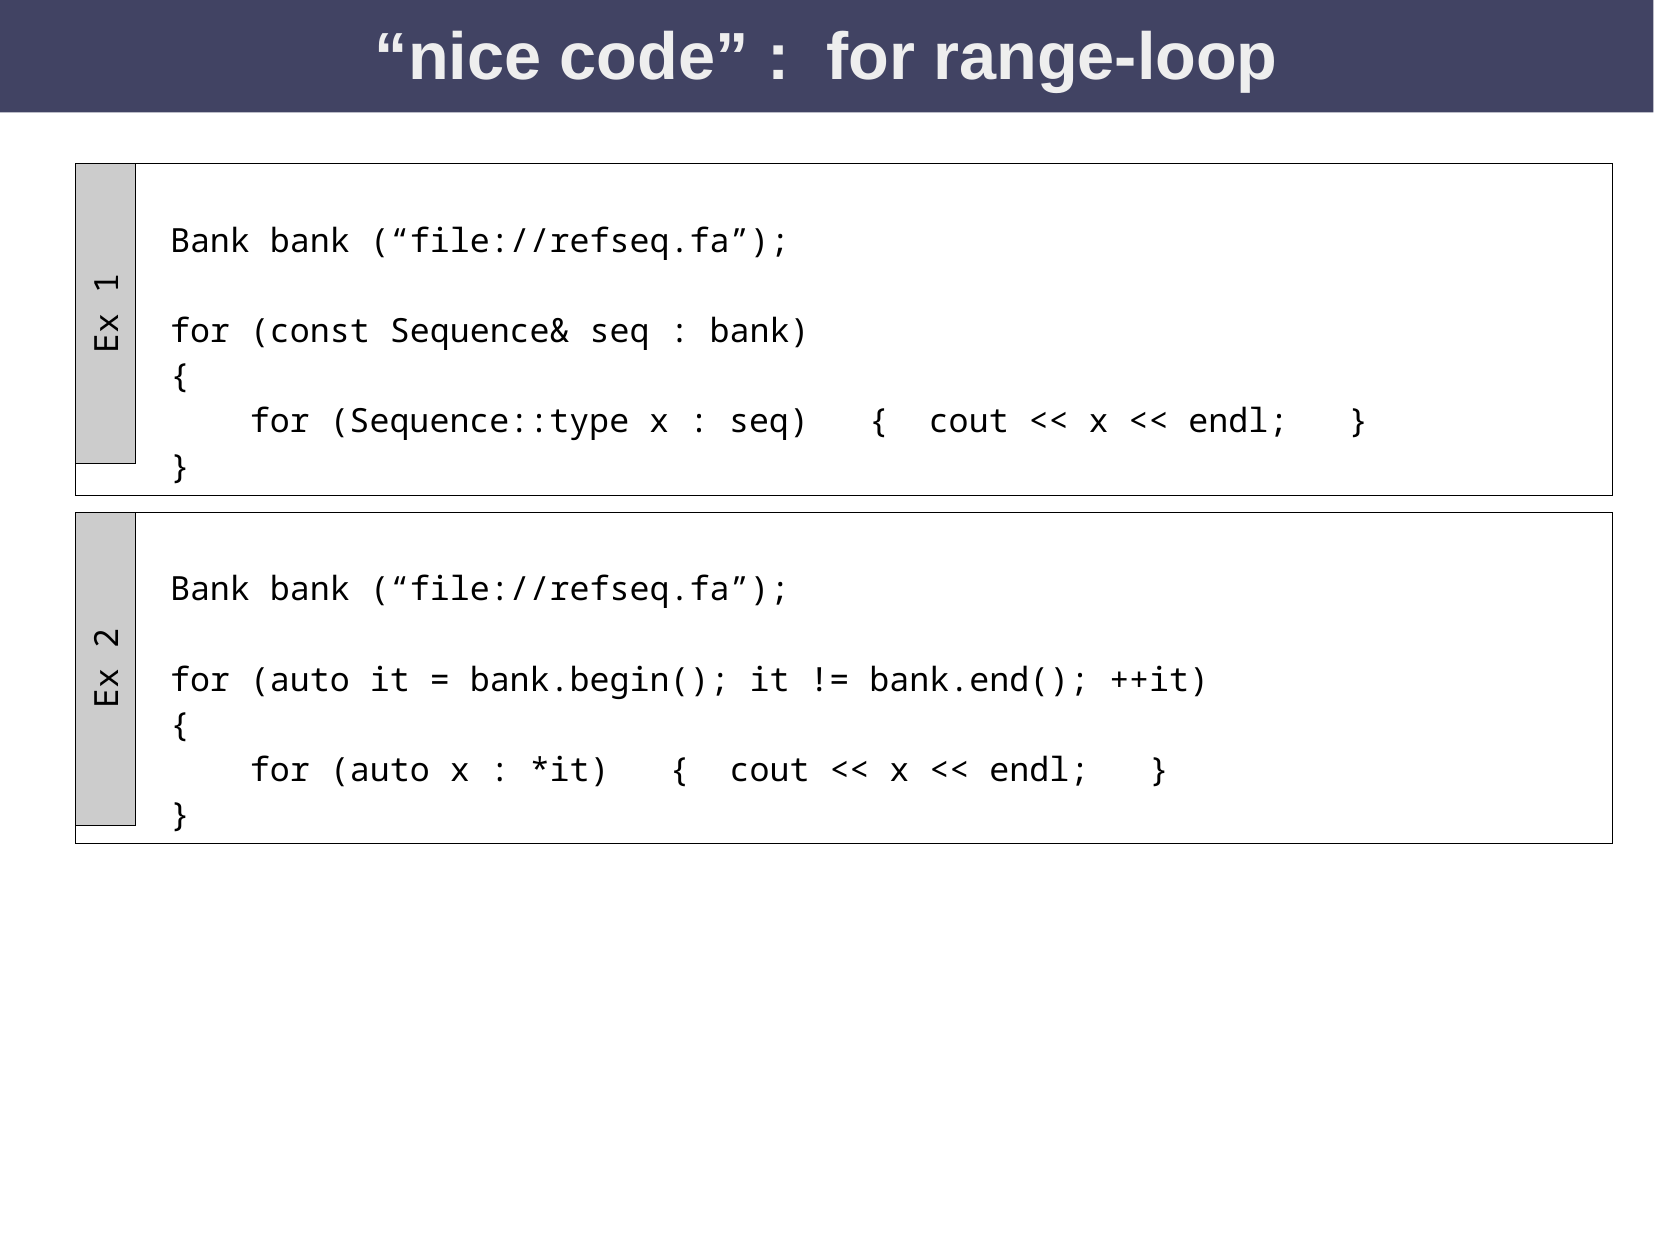

“nice code” : for range-loop
 Bank bank (“file://refseq.fa”);
 for (const Sequence& seq : bank)
 {
 for (Sequence::type x : seq) { cout << x << endl; }
 }
Ex 1
 Bank bank (“file://refseq.fa”);
 for (auto it = bank.begin(); it != bank.end(); ++it)
 {
 for (auto x : *it) { cout << x << endl; }
 }
Ex 2